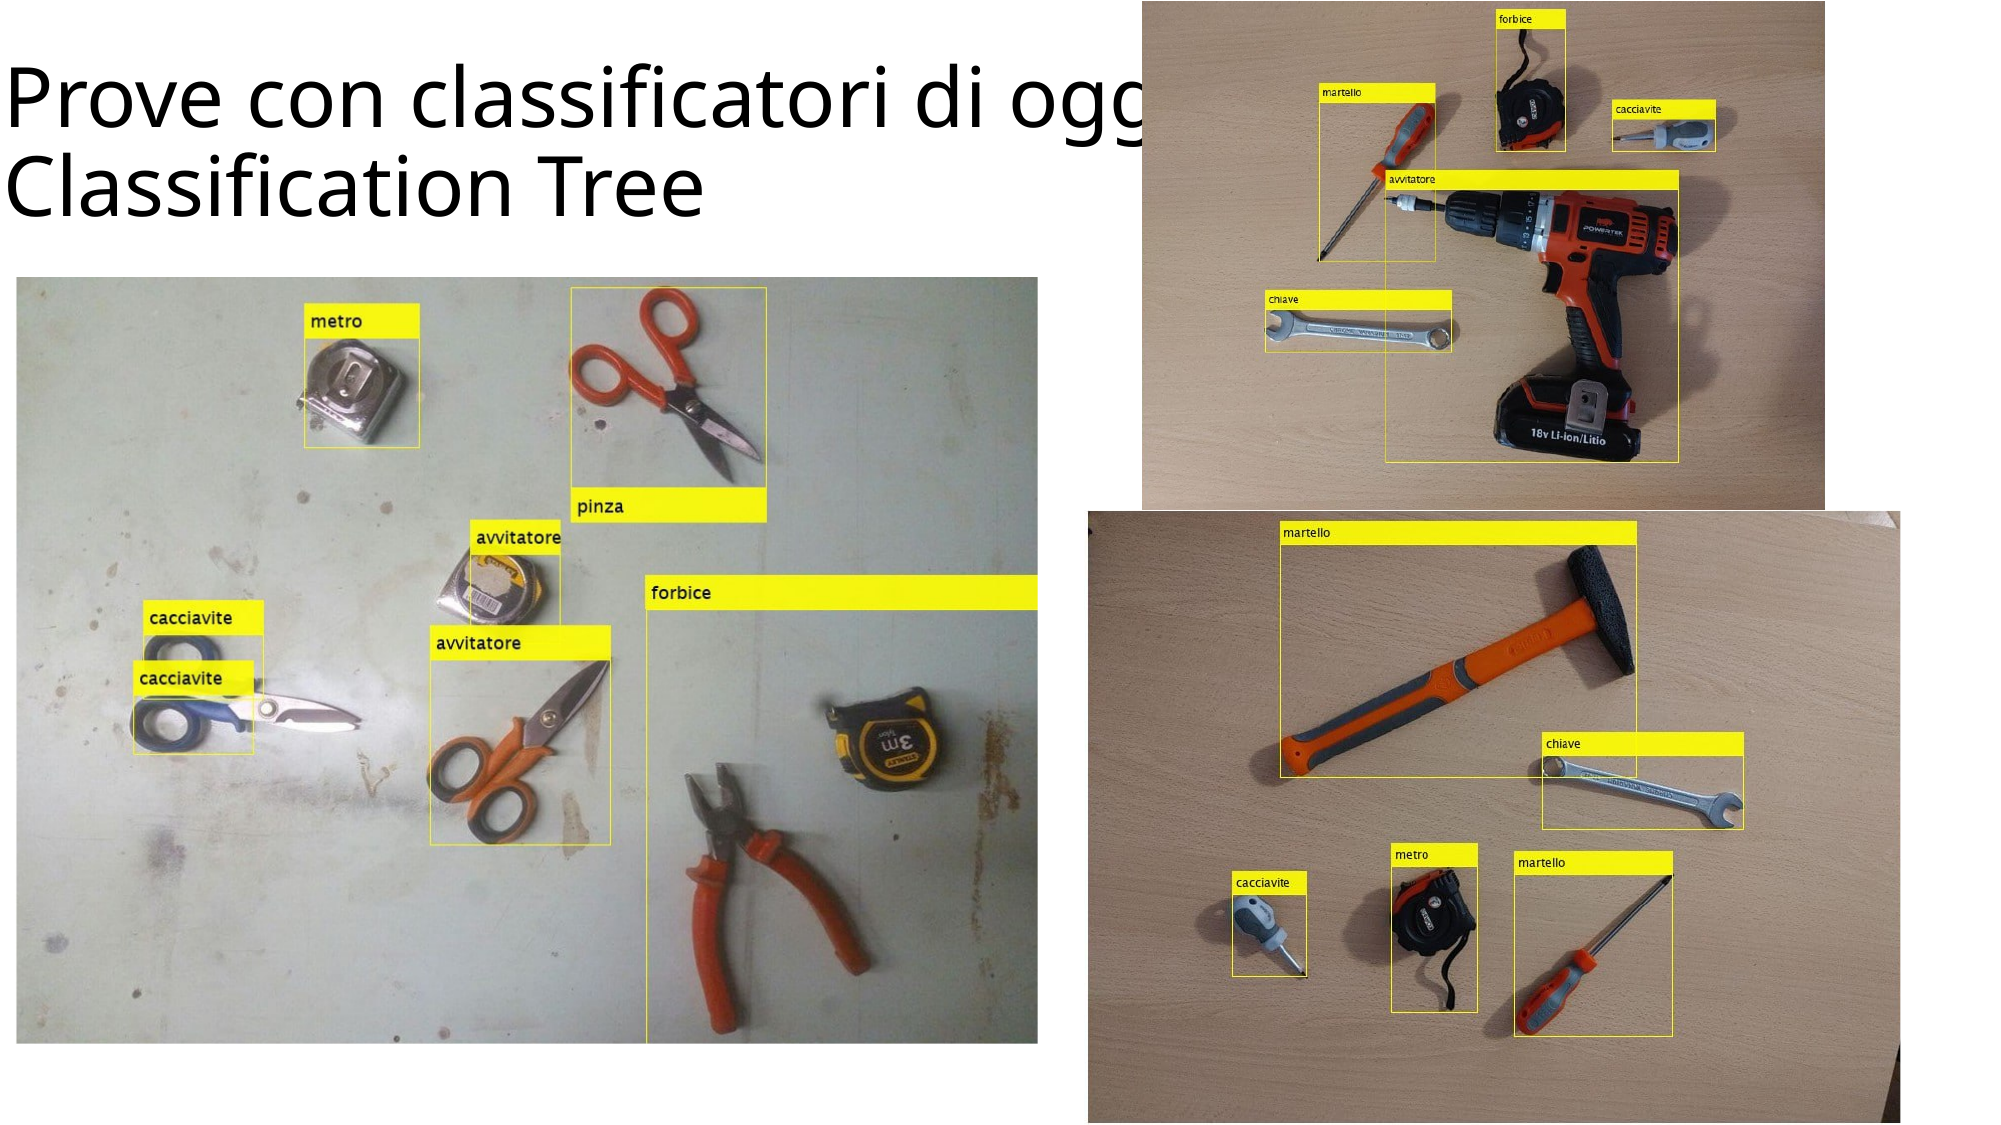

# Prove con classificatori di oggetti: Classification Tree